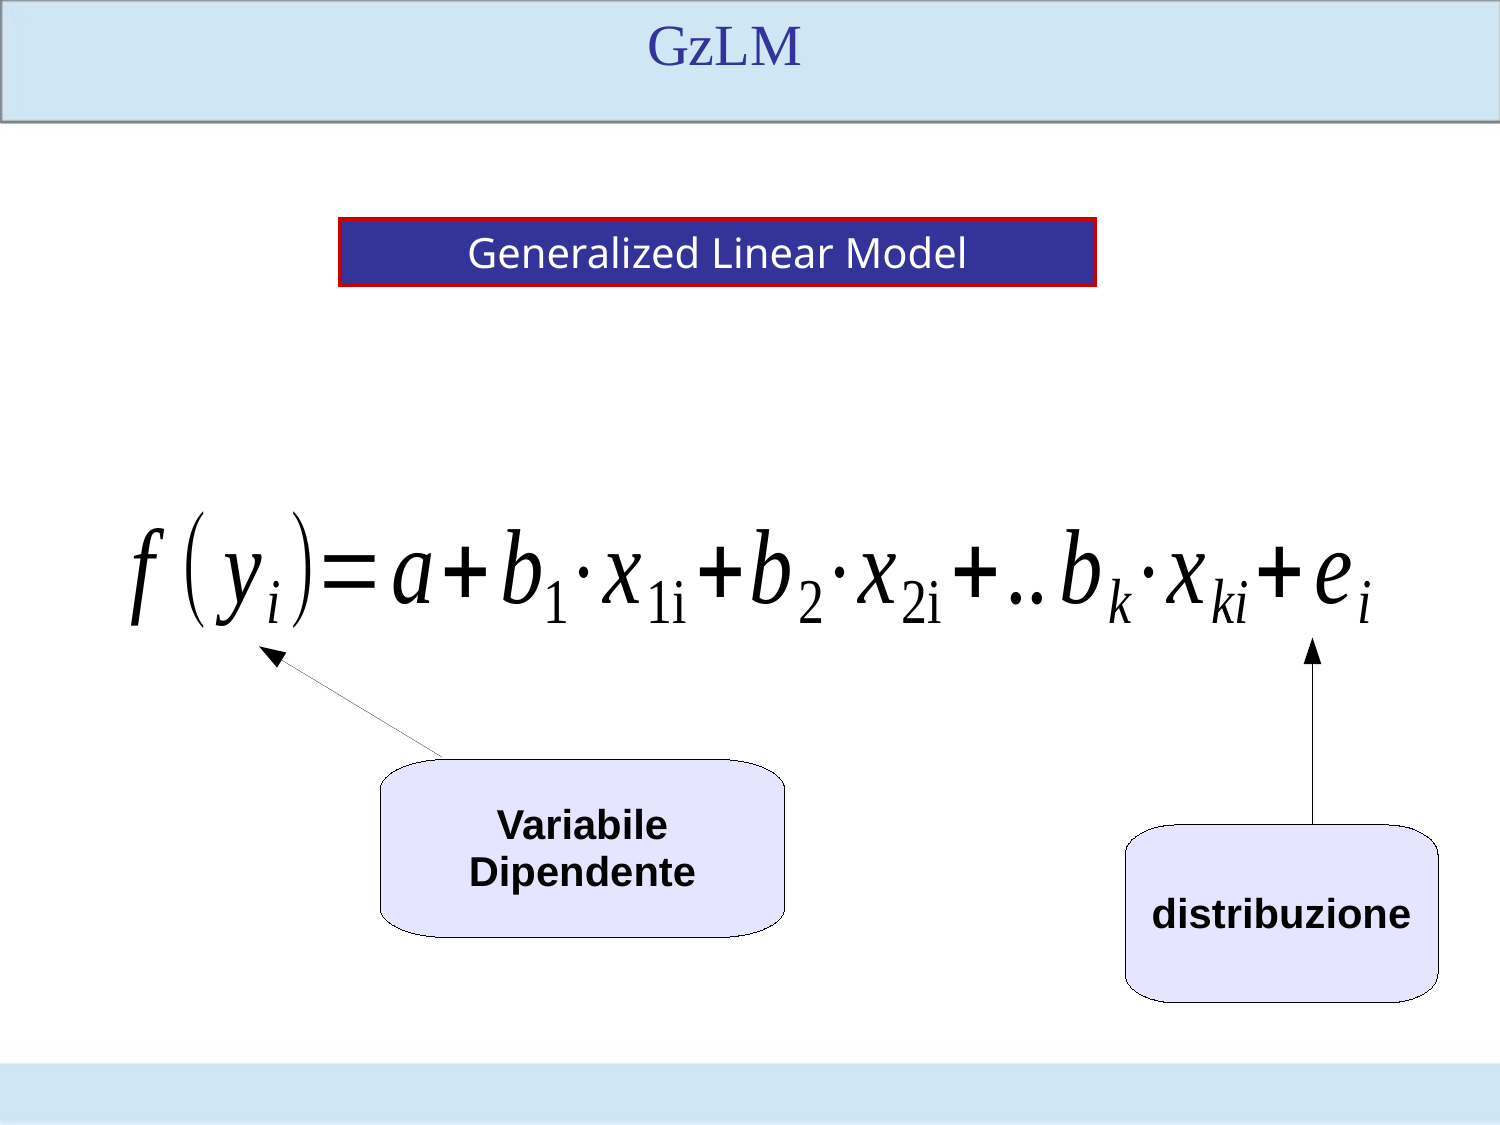

# GzLM
Generalized Linear Model
Variabile Dipendente
distribuzione